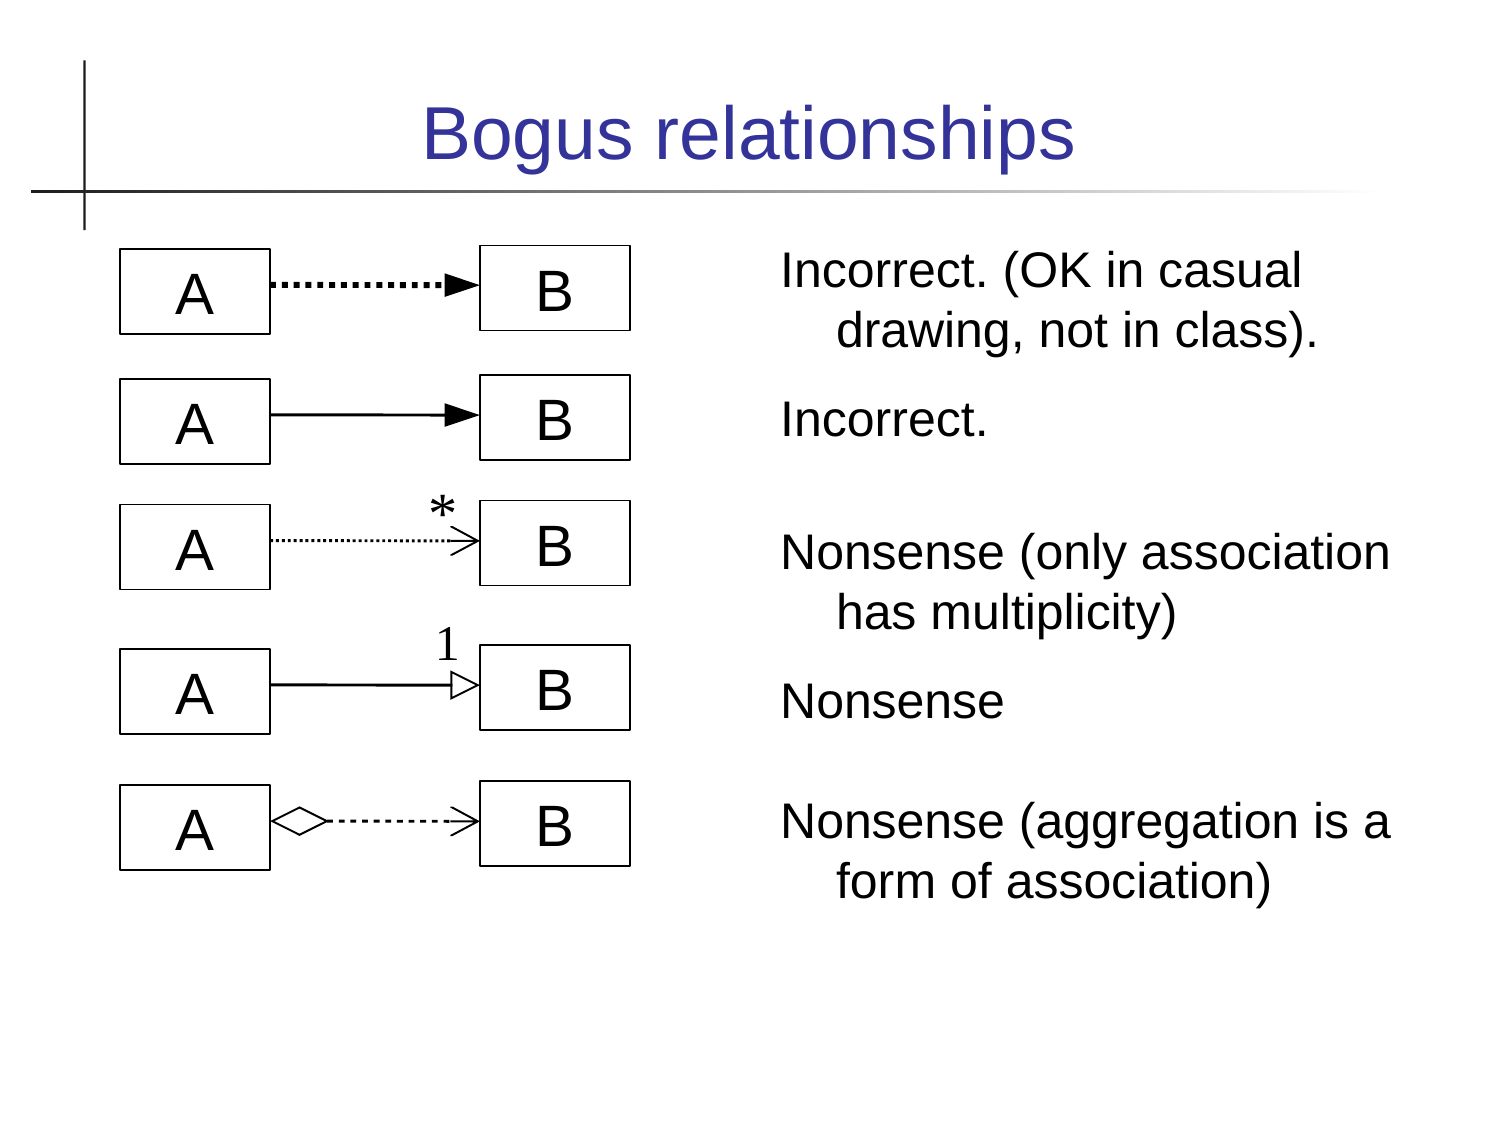

# Bogus relationships
Incorrect. (OK in casual drawing, not in class).
Incorrect.
Nonsense (only association has multiplicity)
Nonsense
Nonsense (aggregation is a form of association)
B
A
B
A
*
B
A
1
B
A
B
A